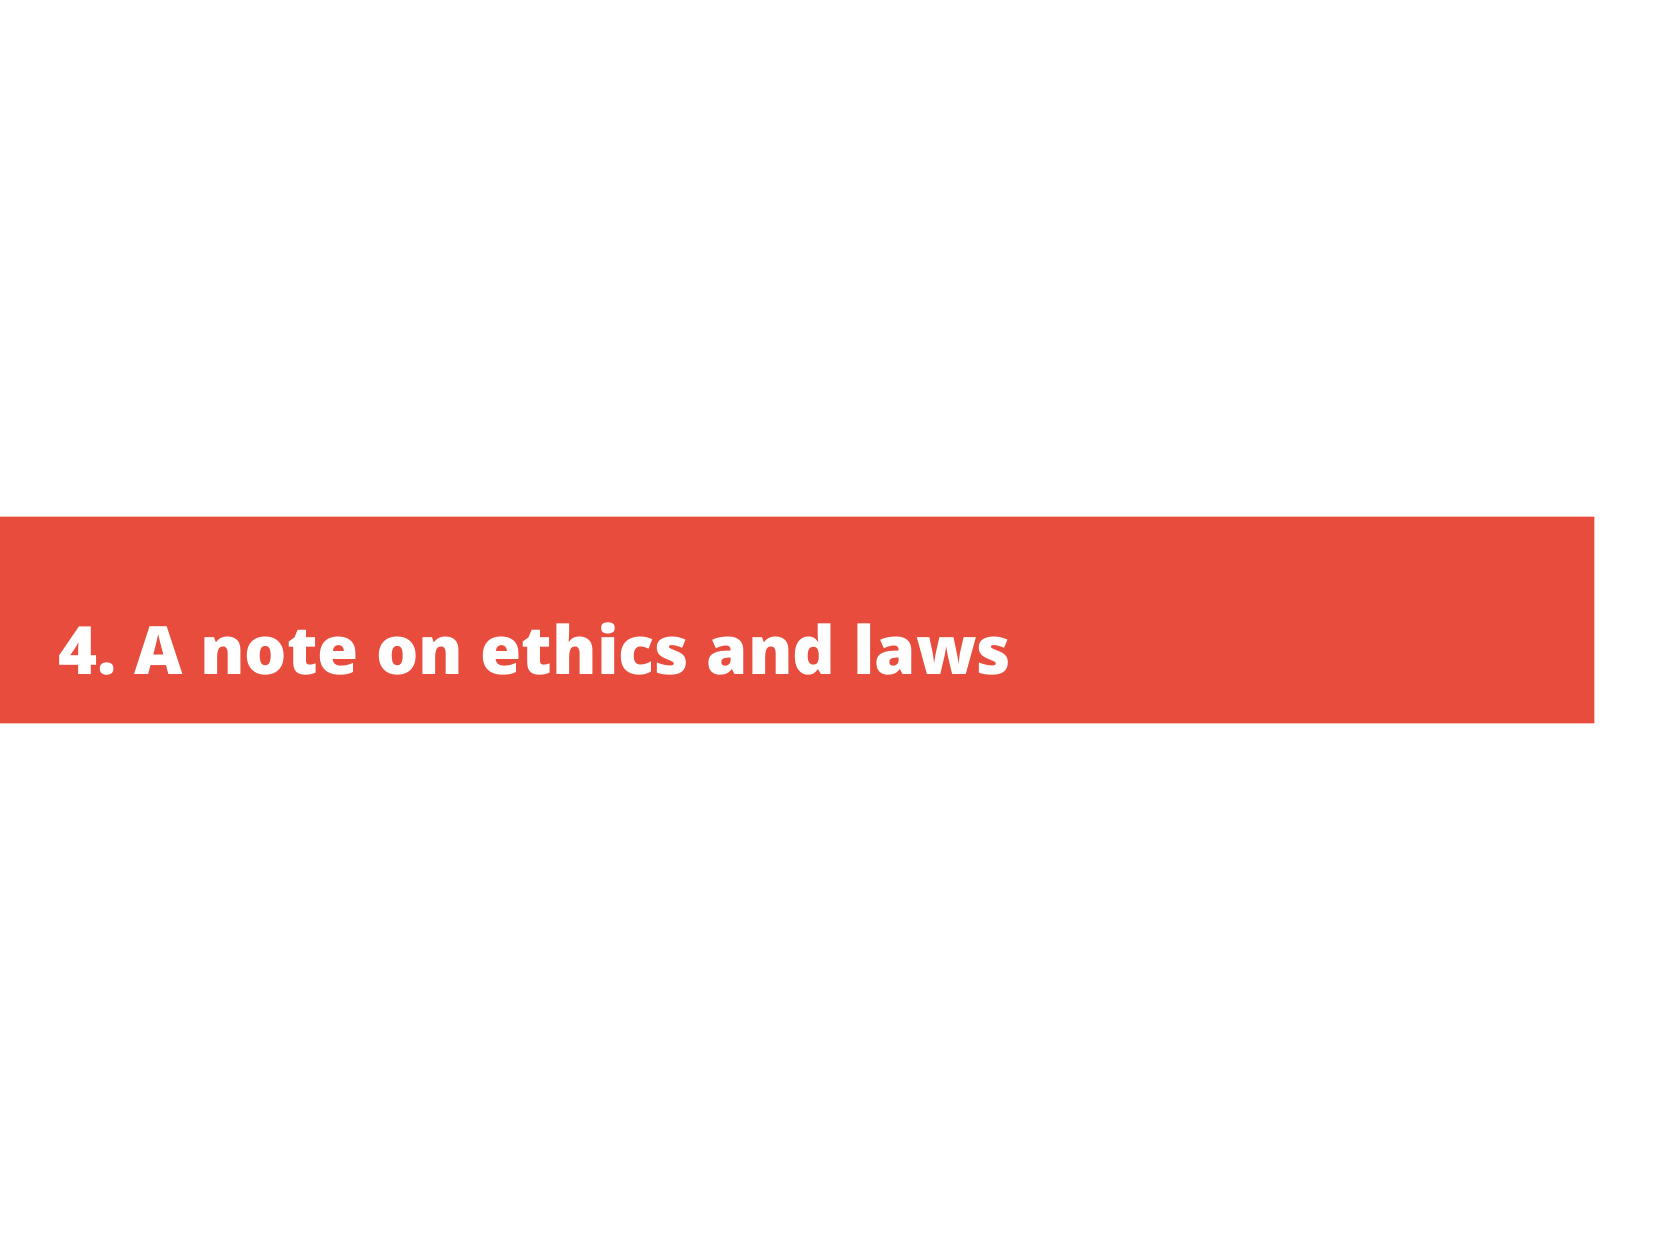

# 4. A note on ethics and laws